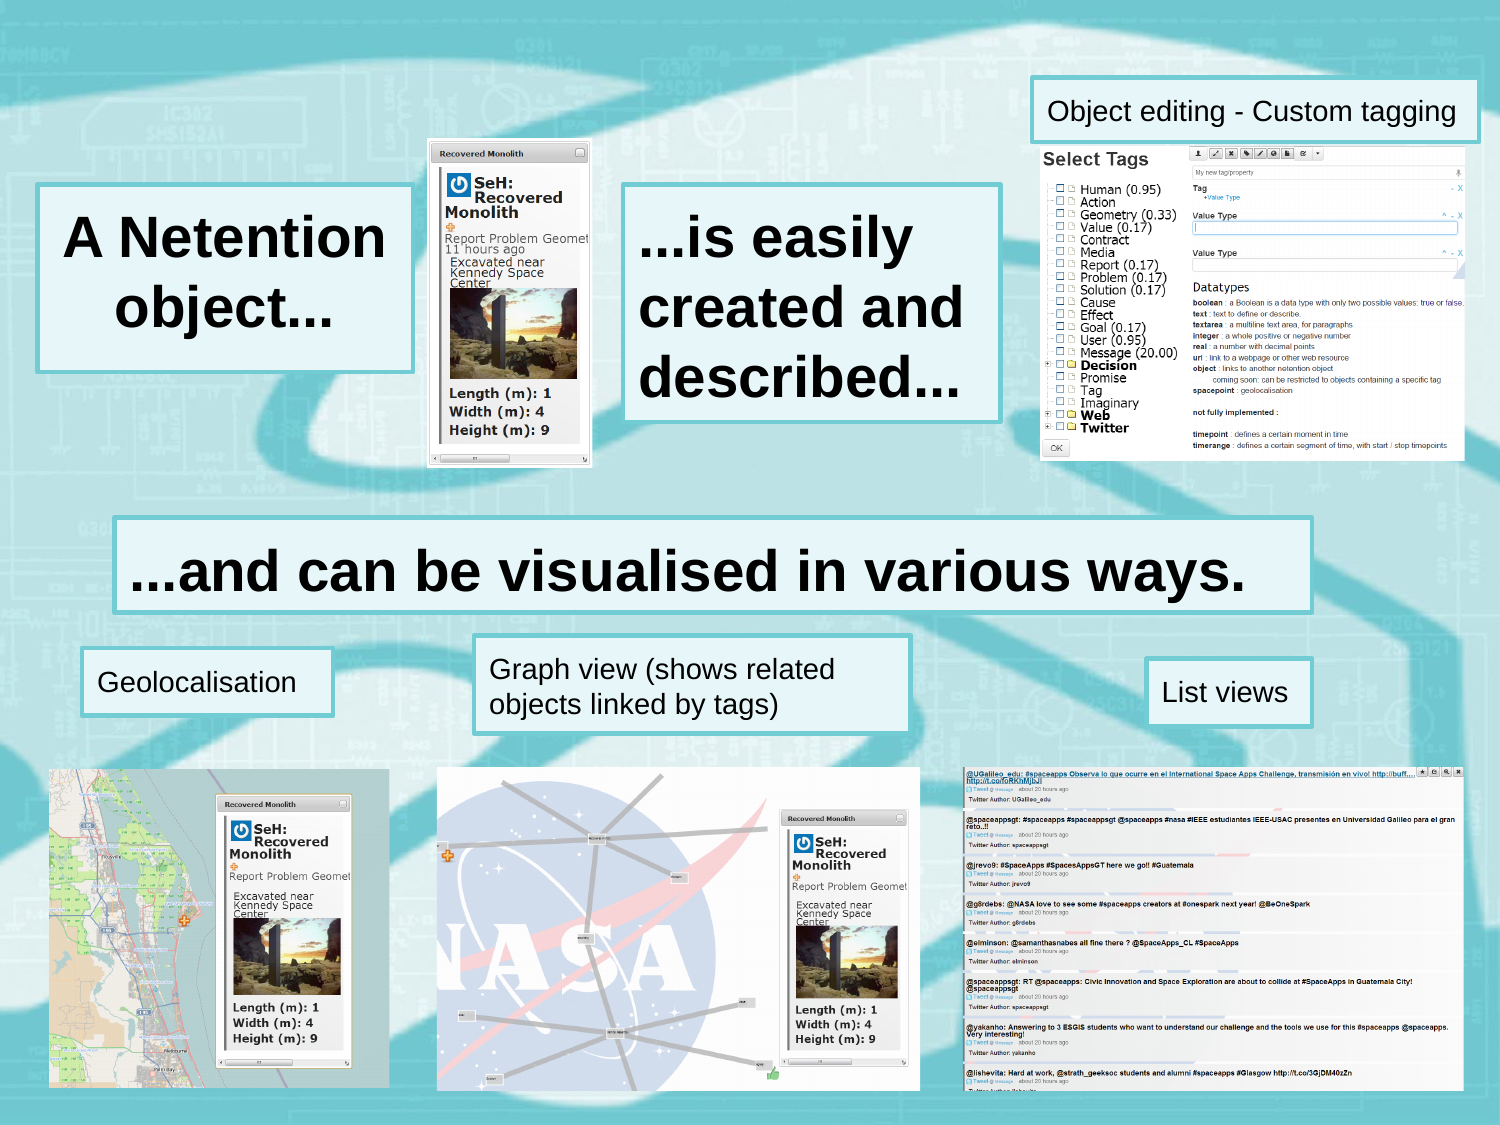

Object editing - Custom tagging
A Netention object...
...is easily created and described...
...and can be visualised in various ways.
Graph view (shows related objects linked by tags)
Geolocalisation
List views